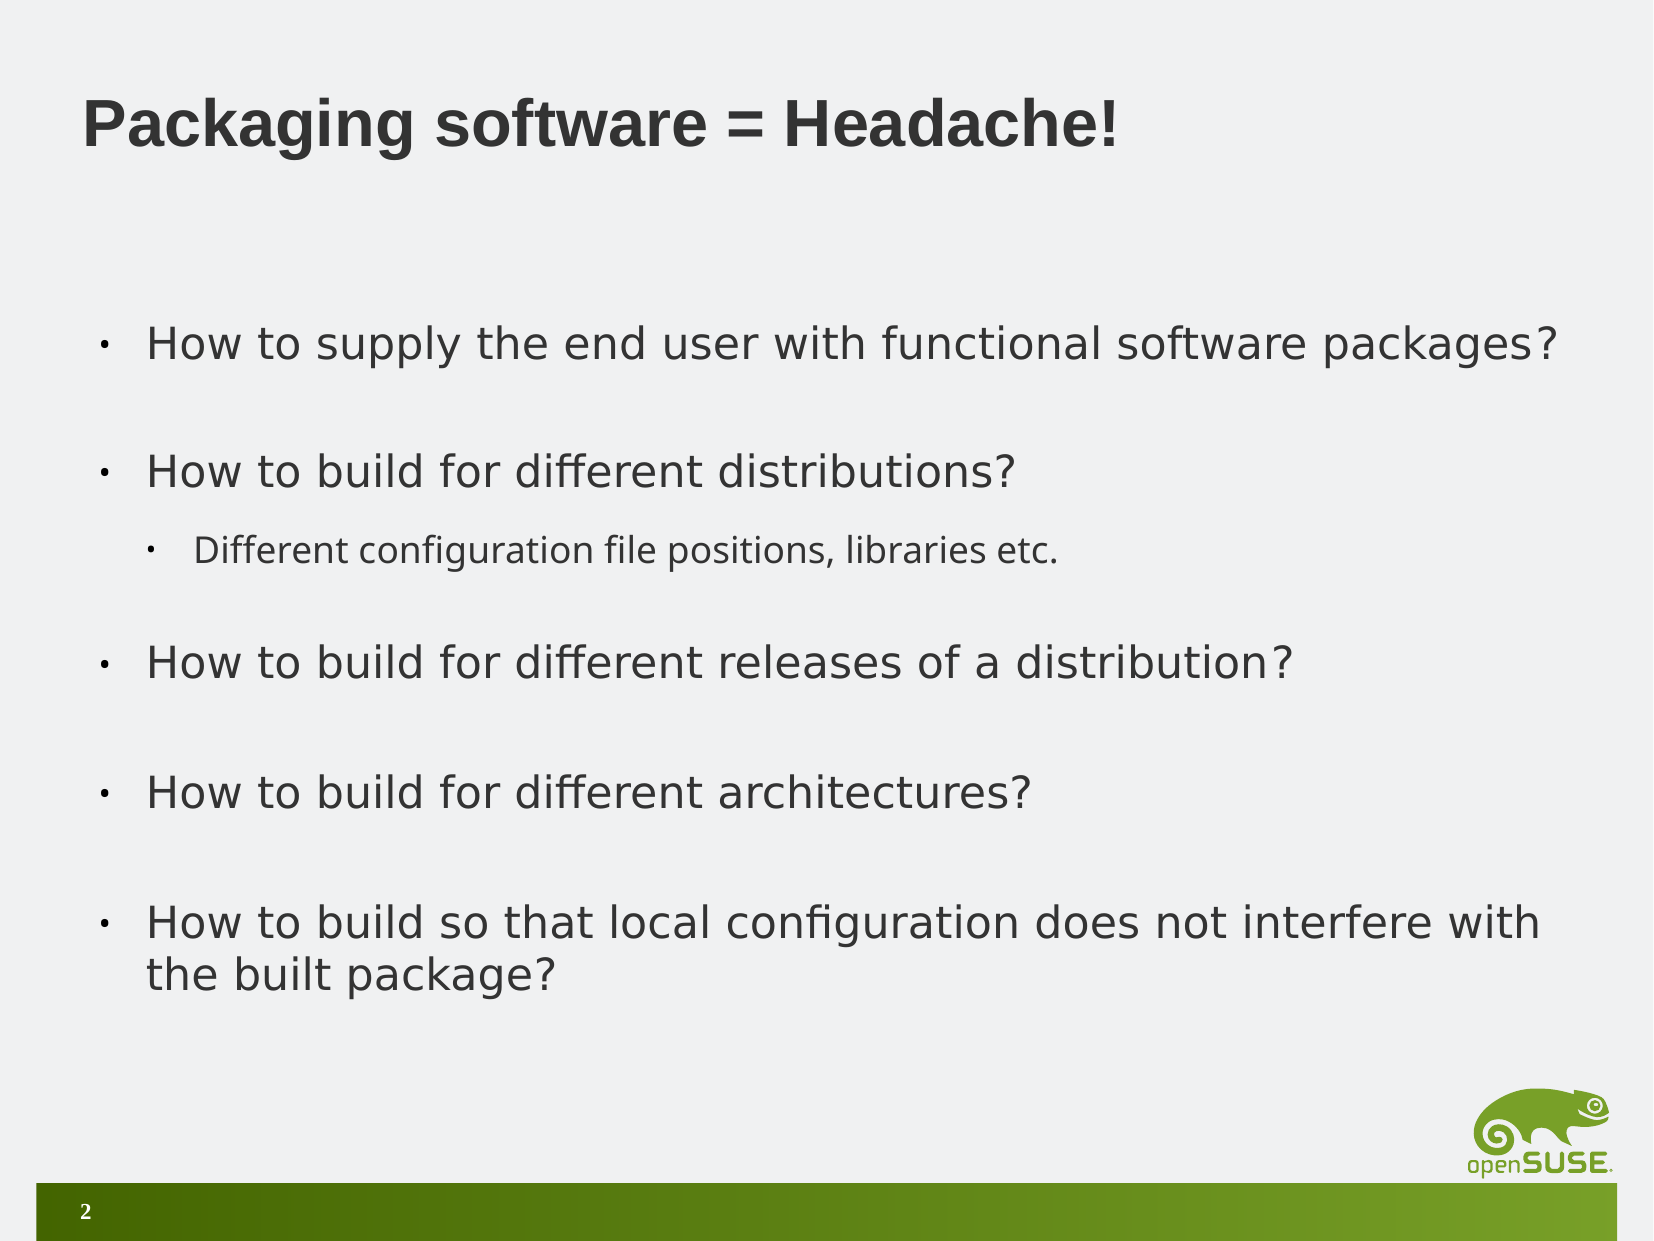

# Packaging software = Headache!
How to supply the end user with functional software packages?
How to build for different distributions?
Different configuration file positions, libraries etc.
How to build for different releases of a distribution?
How to build for different architectures?
How to build so that local configuration does not interfere with the built package?
2